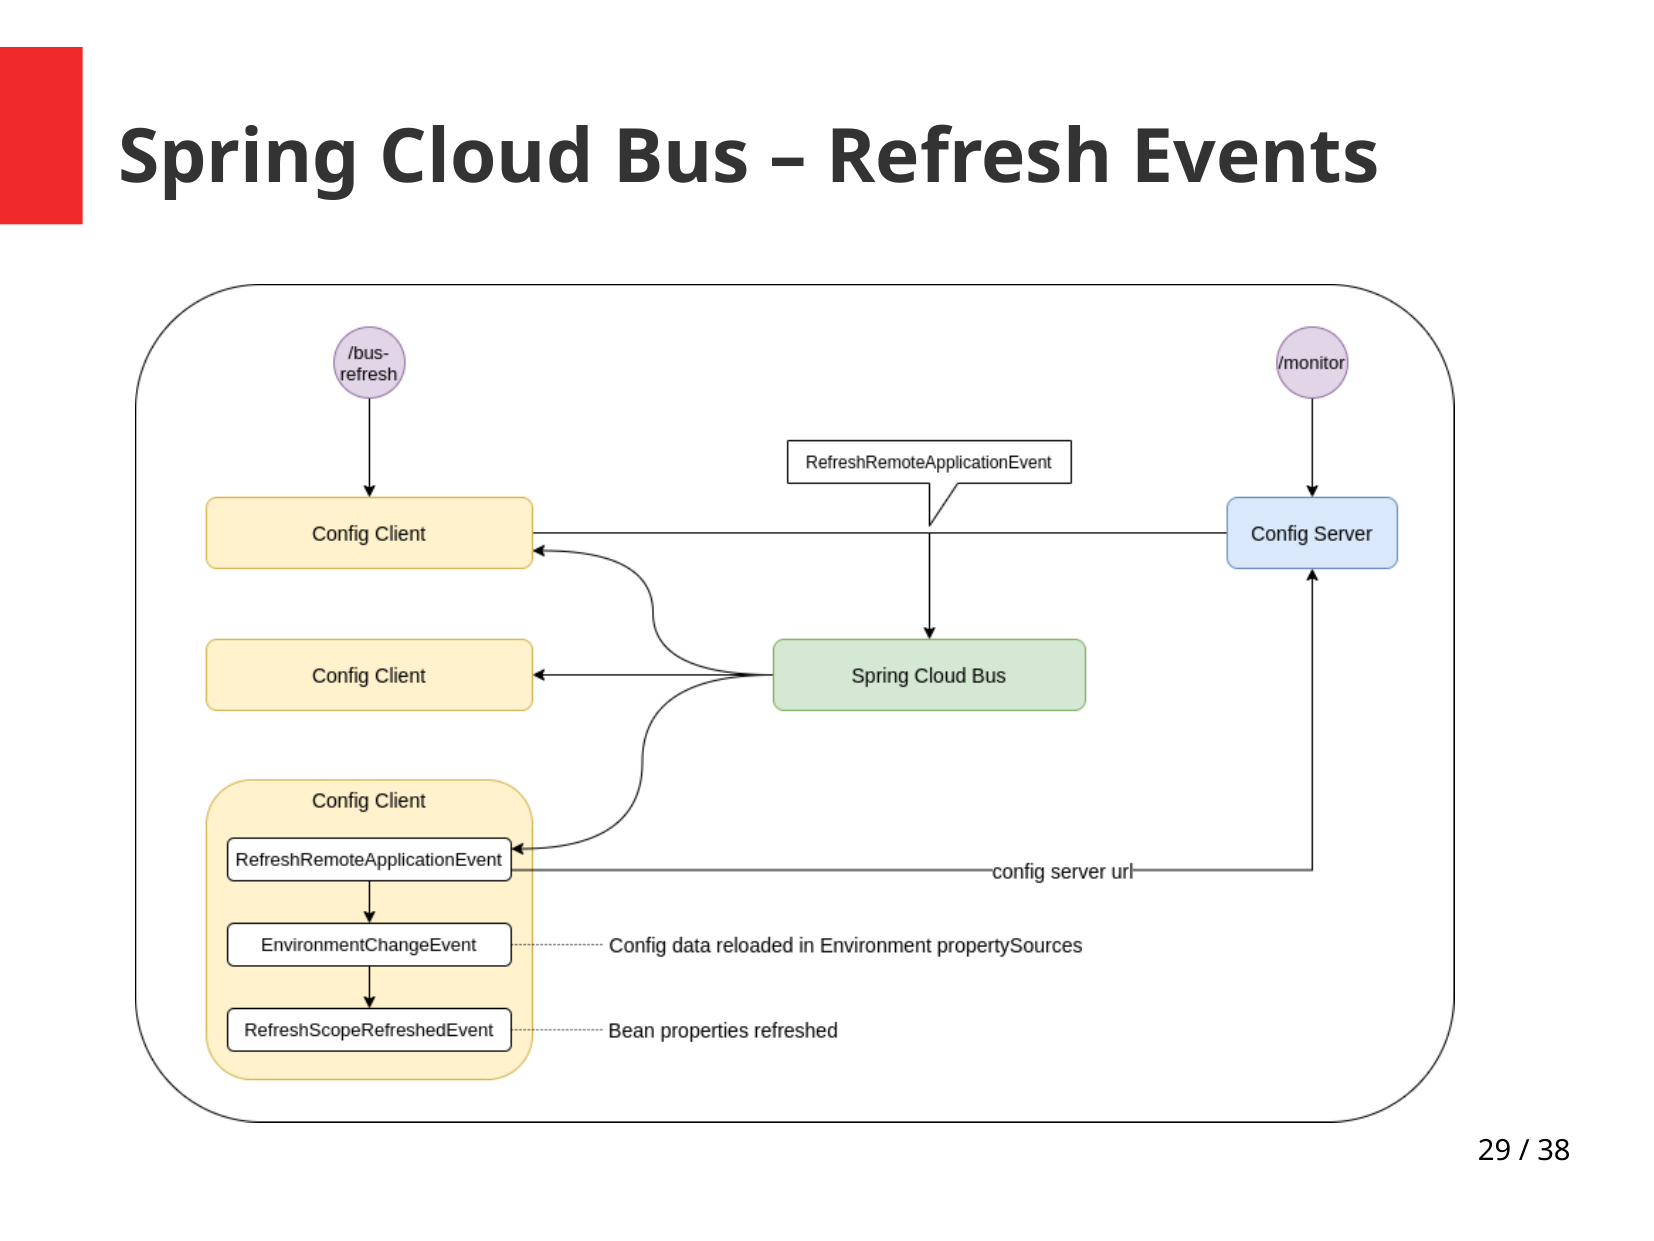

# Spring Cloud Bus – Refresh Events
29